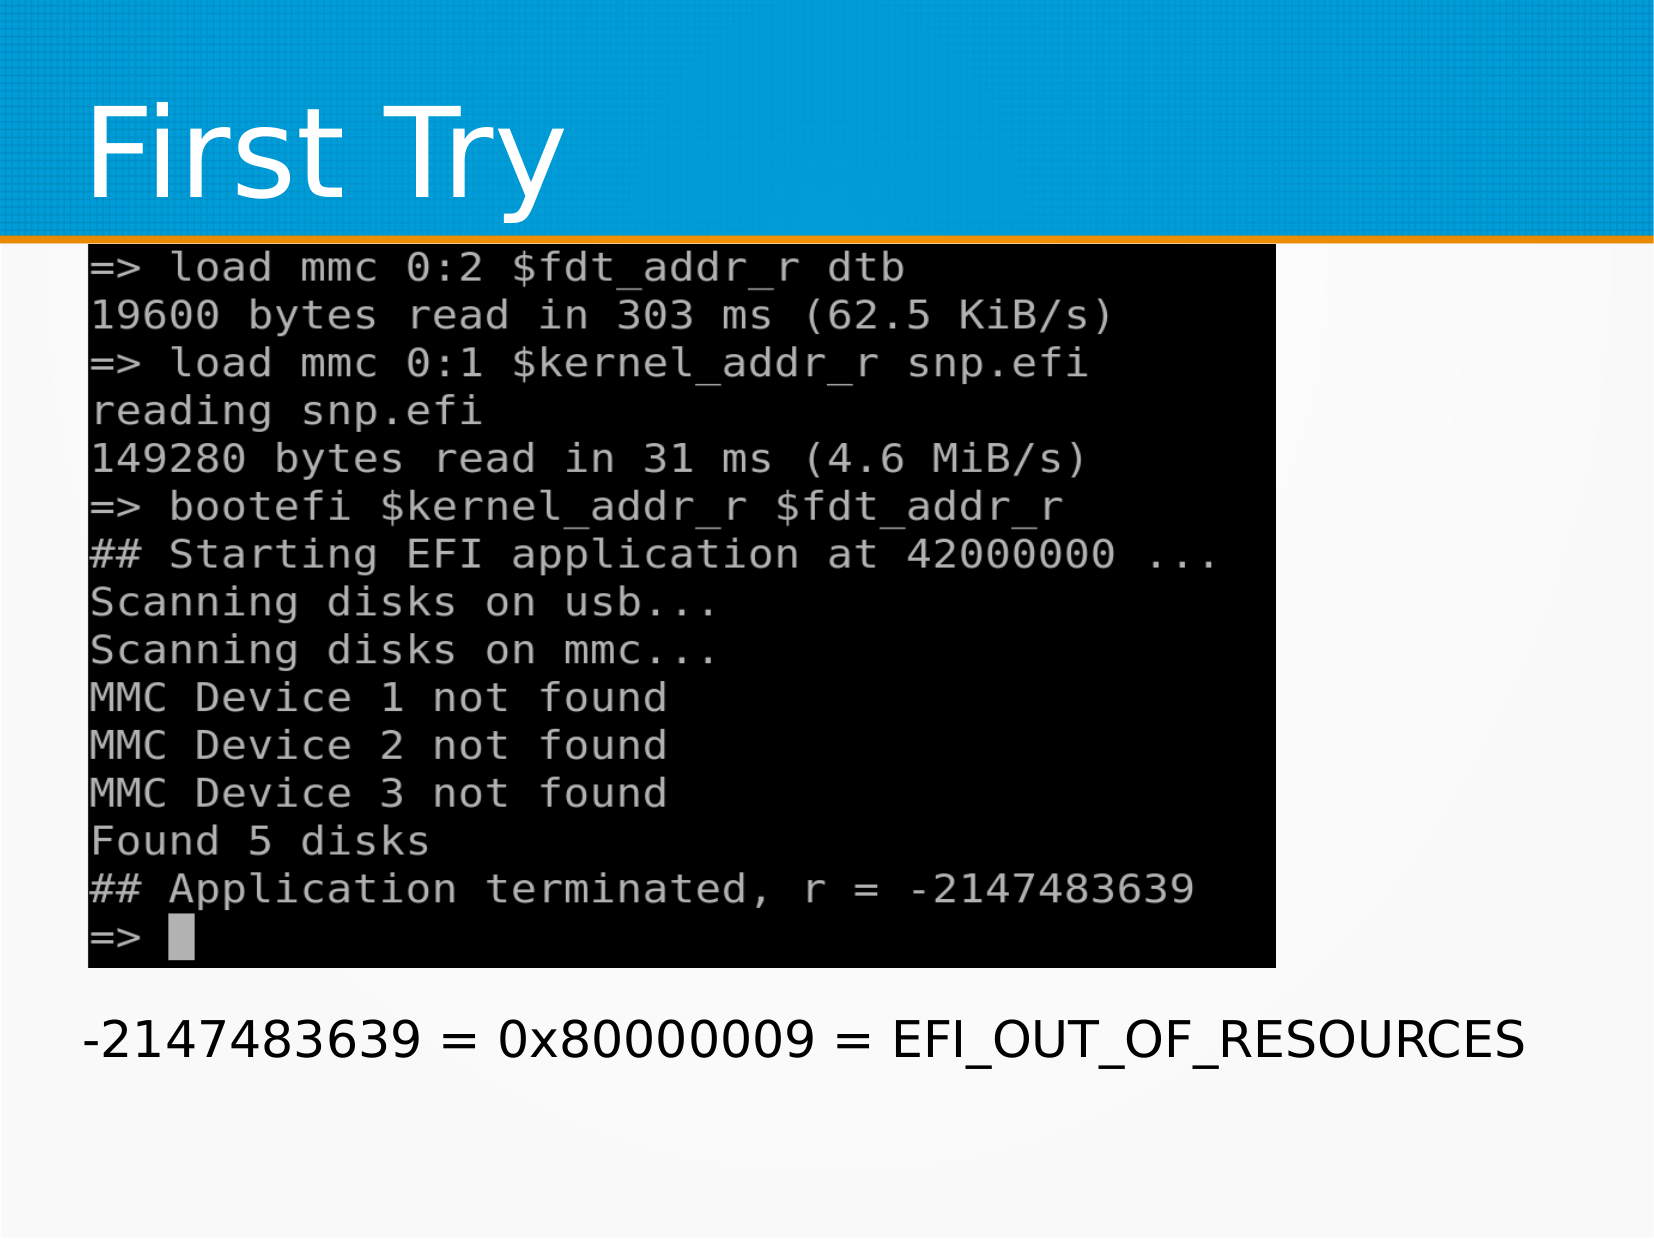

# First Try
-2147483639 = 0x80000009 = EFI_OUT_OF_RESOURCES